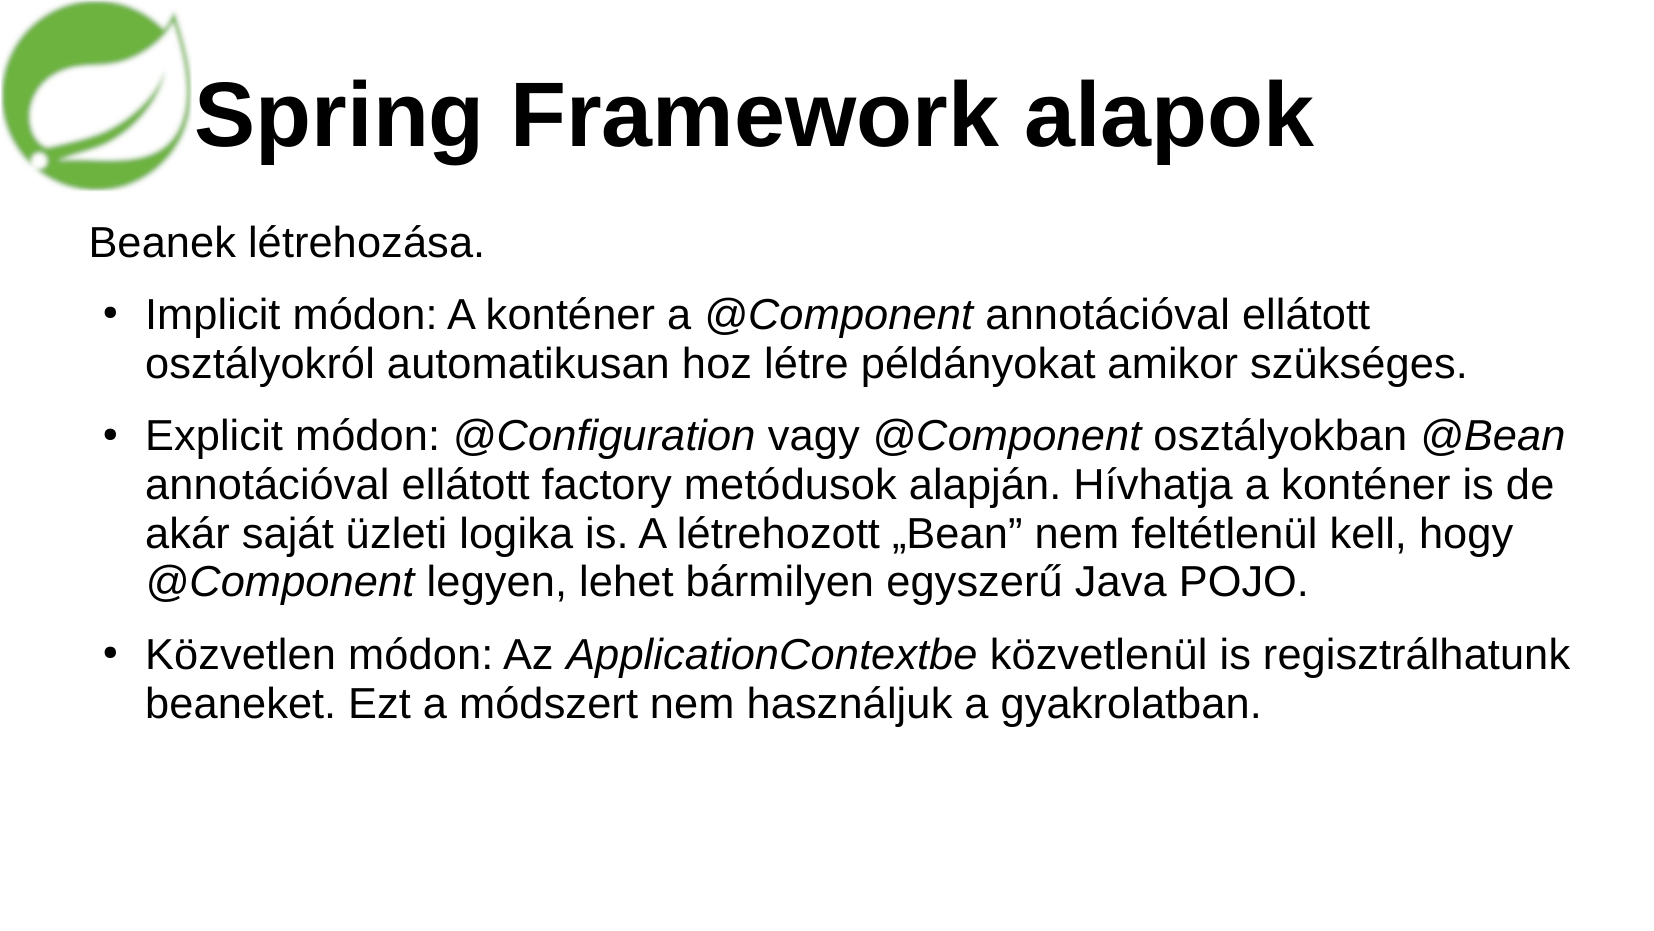

# Spring Framework alapok
Beanek létrehozása.
Implicit módon: A konténer a @Component annotációval ellátott osztályokról automatikusan hoz létre példányokat amikor szükséges.
Explicit módon: @Configuration vagy @Component osztályokban @Bean annotációval ellátott factory metódusok alapján. Hívhatja a konténer is de akár saját üzleti logika is. A létrehozott „Bean” nem feltétlenül kell, hogy @Component legyen, lehet bármilyen egyszerű Java POJO.
Közvetlen módon: Az ApplicationContextbe közvetlenül is regisztrálhatunk beaneket. Ezt a módszert nem használjuk a gyakrolatban.